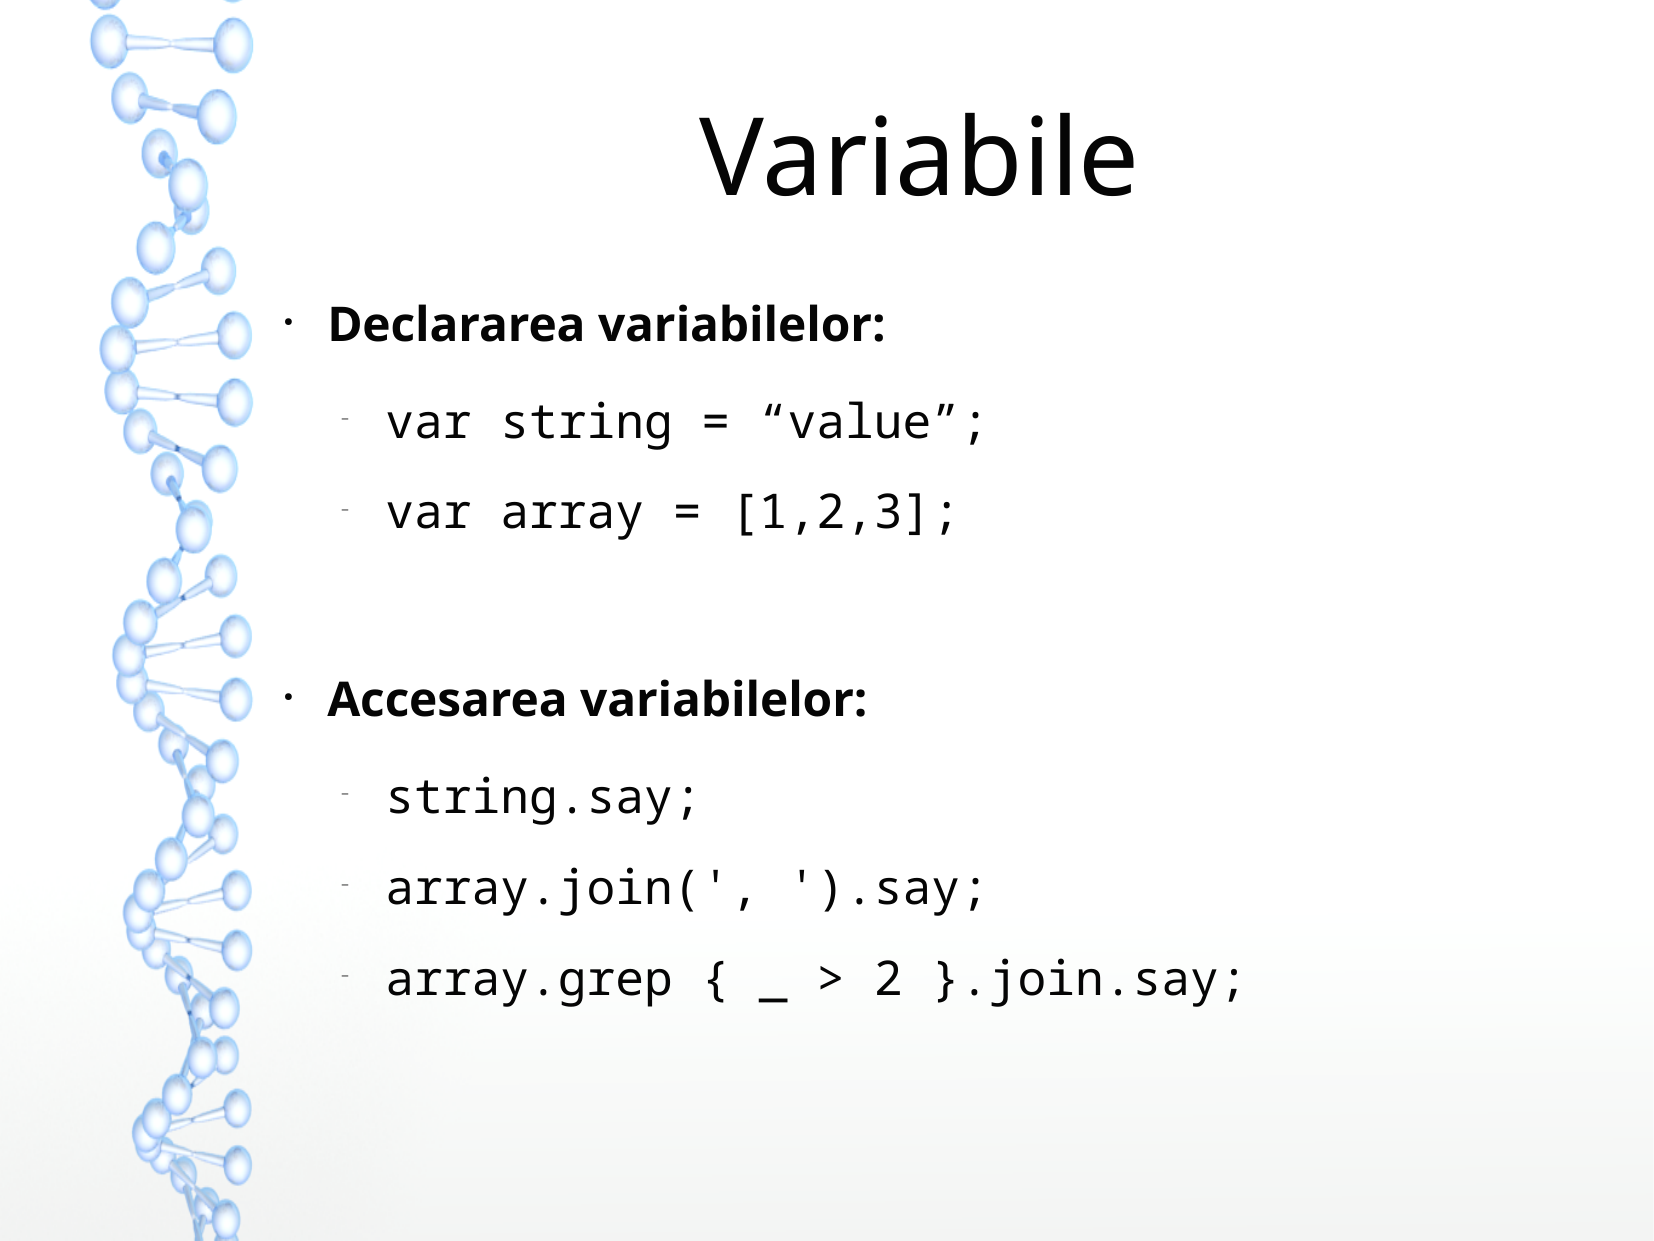

# Variabile
Declararea variabilelor:
var string = “value”;
var array = [1,2,3];
Accesarea variabilelor:
string.say;
array.join(', ').say;
array.grep { _ > 2 }.join.say;